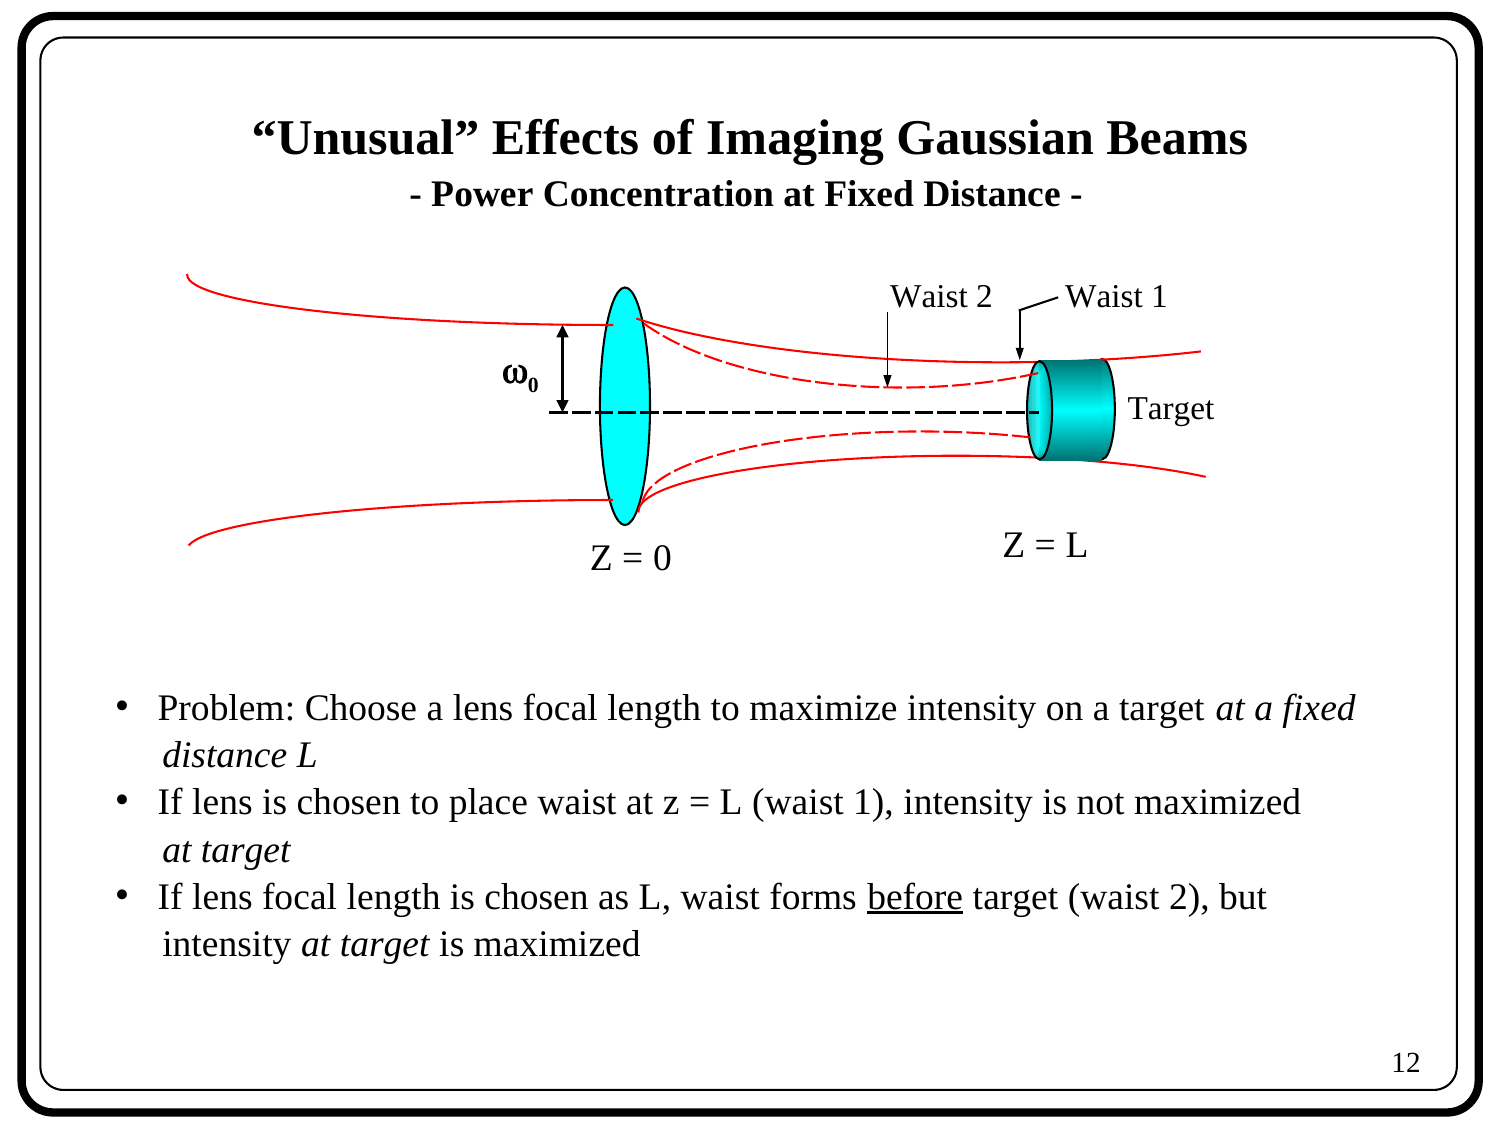

# “Unusual” Effects of Imaging Gaussian Beams - Power Concentration at Fixed Distance -
Waist 2
Waist 1
0
Target
Z = L
Z = 0
 Problem: Choose a lens focal length to maximize intensity on a target at a fixed
 distance L
 If lens is chosen to place waist at z = L (waist 1), intensity is not maximized
 at target
 If lens focal length is chosen as L, waist forms before target (waist 2), but
 intensity at target is maximized